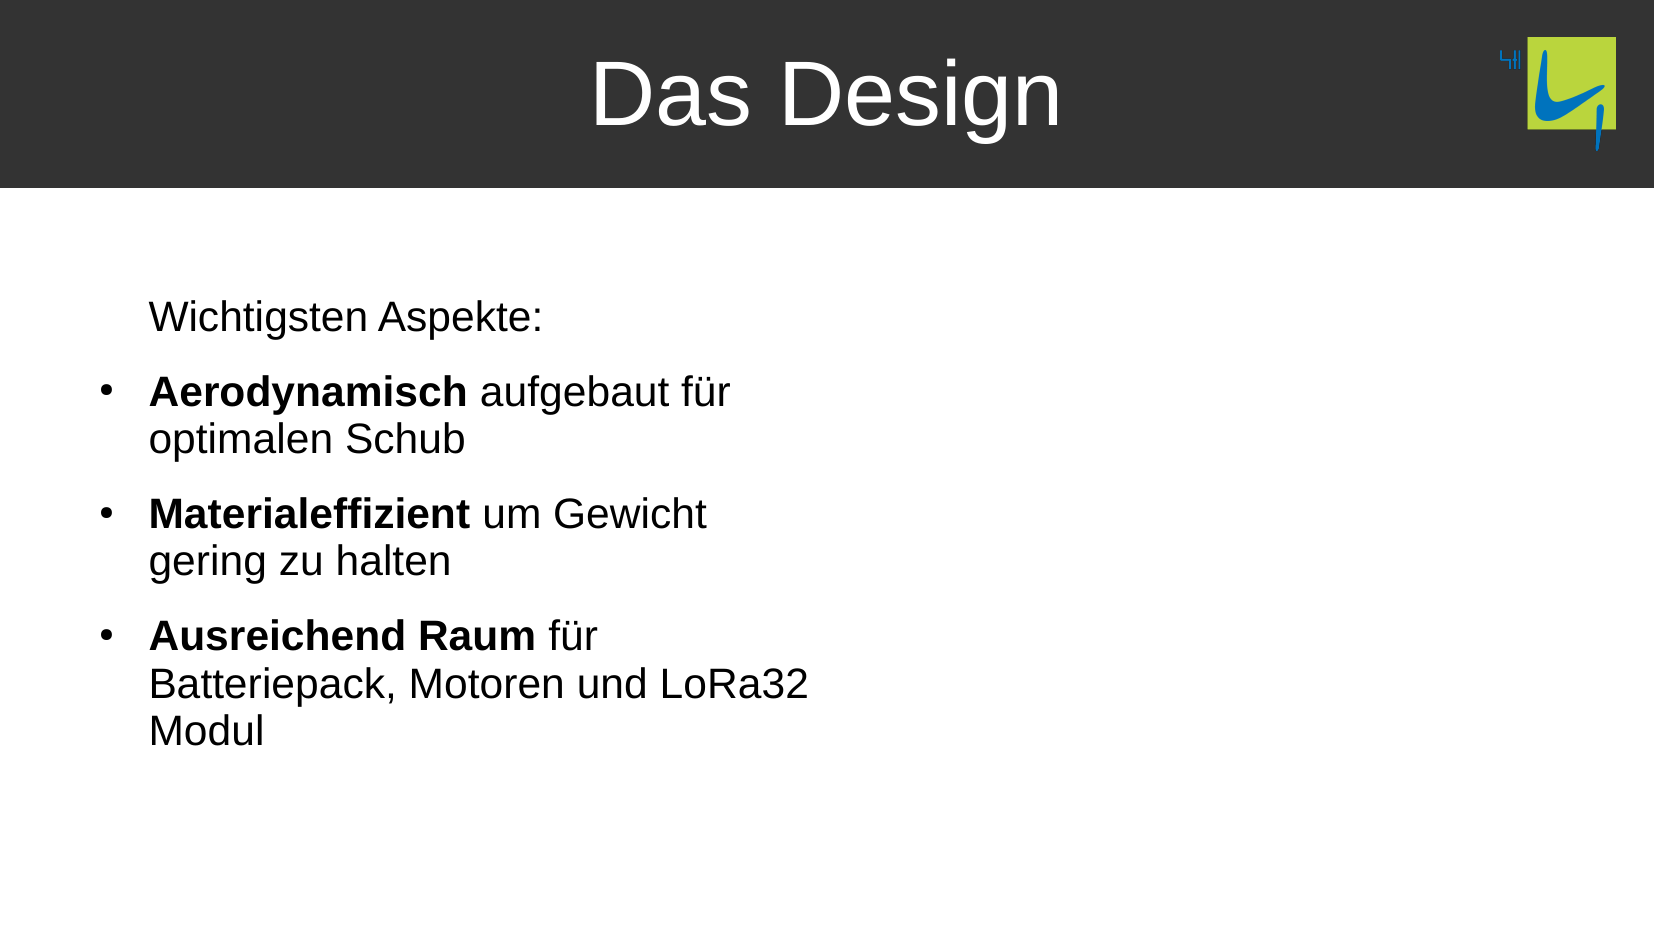

Das Design
# Wichtigsten Aspekte:
Aerodynamisch aufgebaut für optimalen Schub
Materialeffizient um Gewicht gering zu halten
Ausreichend Raum für Batteriepack, Motoren und LoRa32 Modul